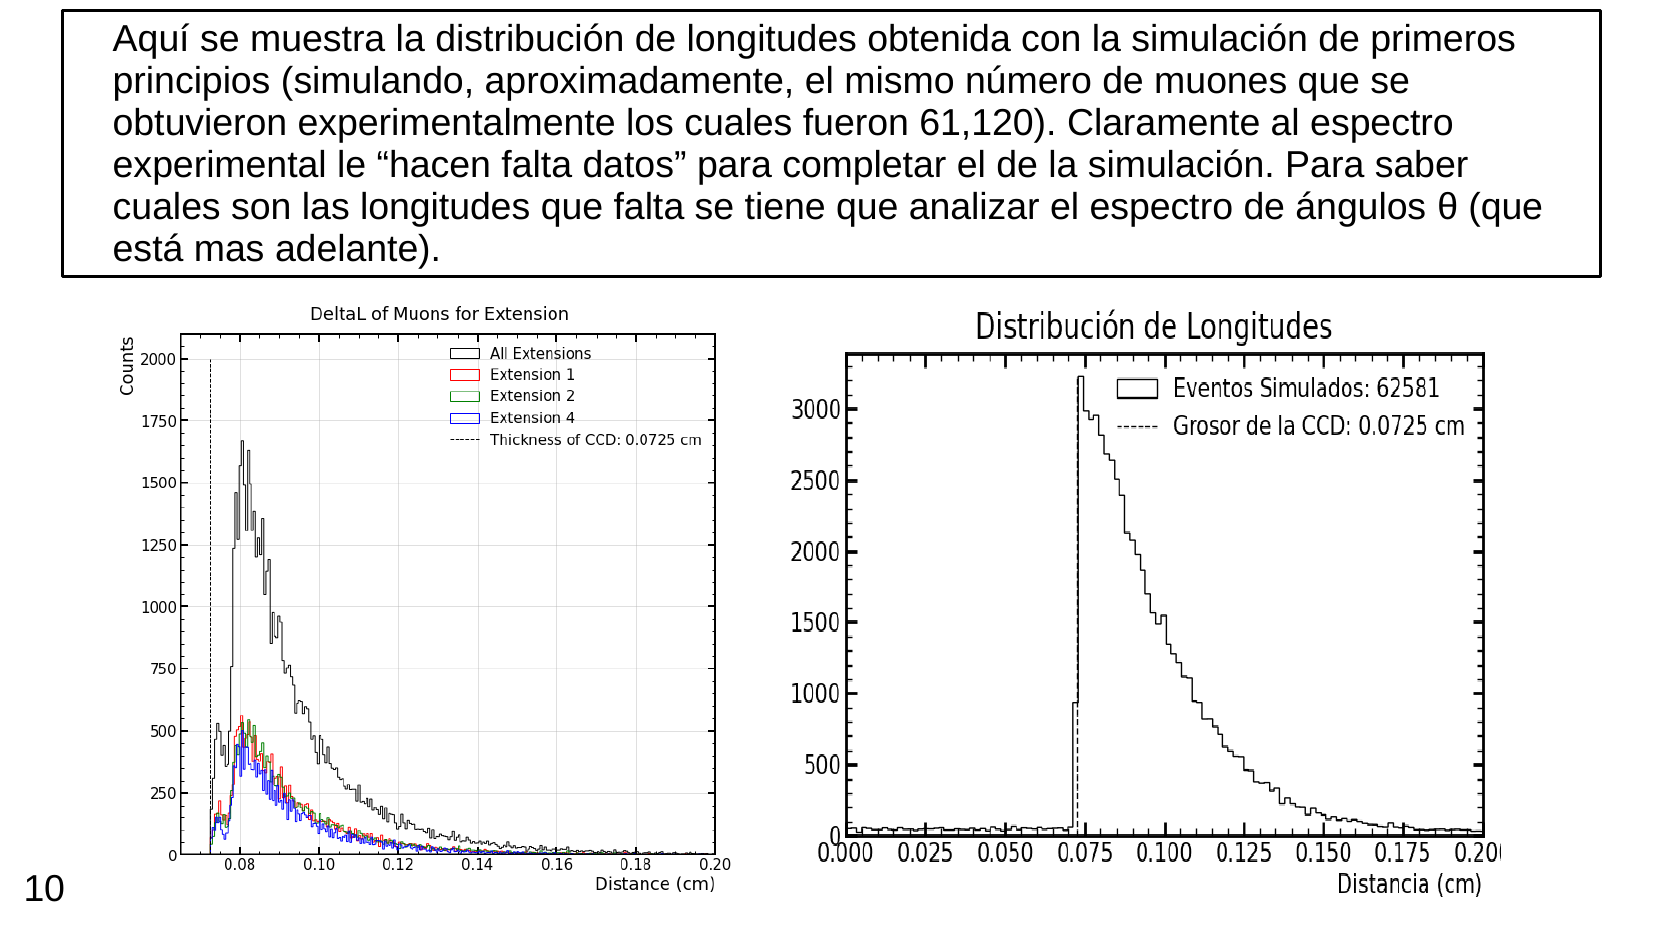

Aquí se muestra la distribución de longitudes obtenida con la simulación de primeros principios (simulando, aproximadamente, el mismo número de muones que se obtuvieron experimentalmente los cuales fueron 61,120). Claramente al espectro experimental le “hacen falta datos” para completar el de la simulación. Para saber cuales son las longitudes que falta se tiene que analizar el espectro de ángulos θ (que está mas adelante).